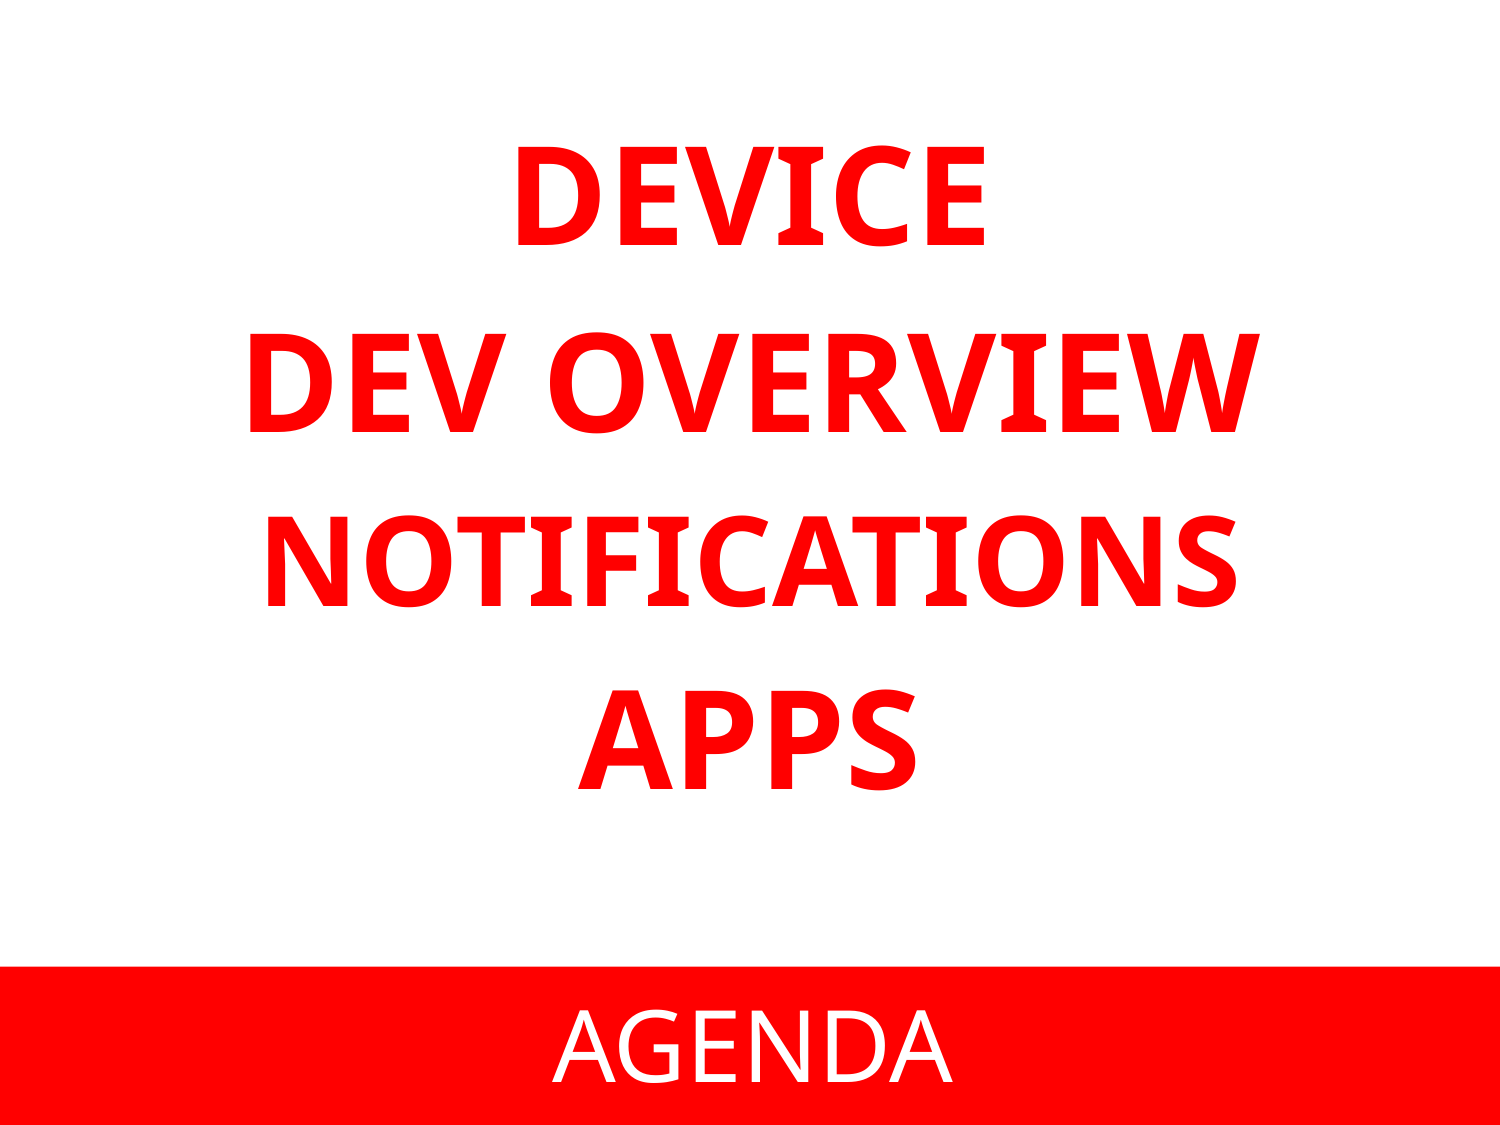

DEVICE
DEV OVERVIEW
NOTIFICATIONS
APPS
# AGENDA